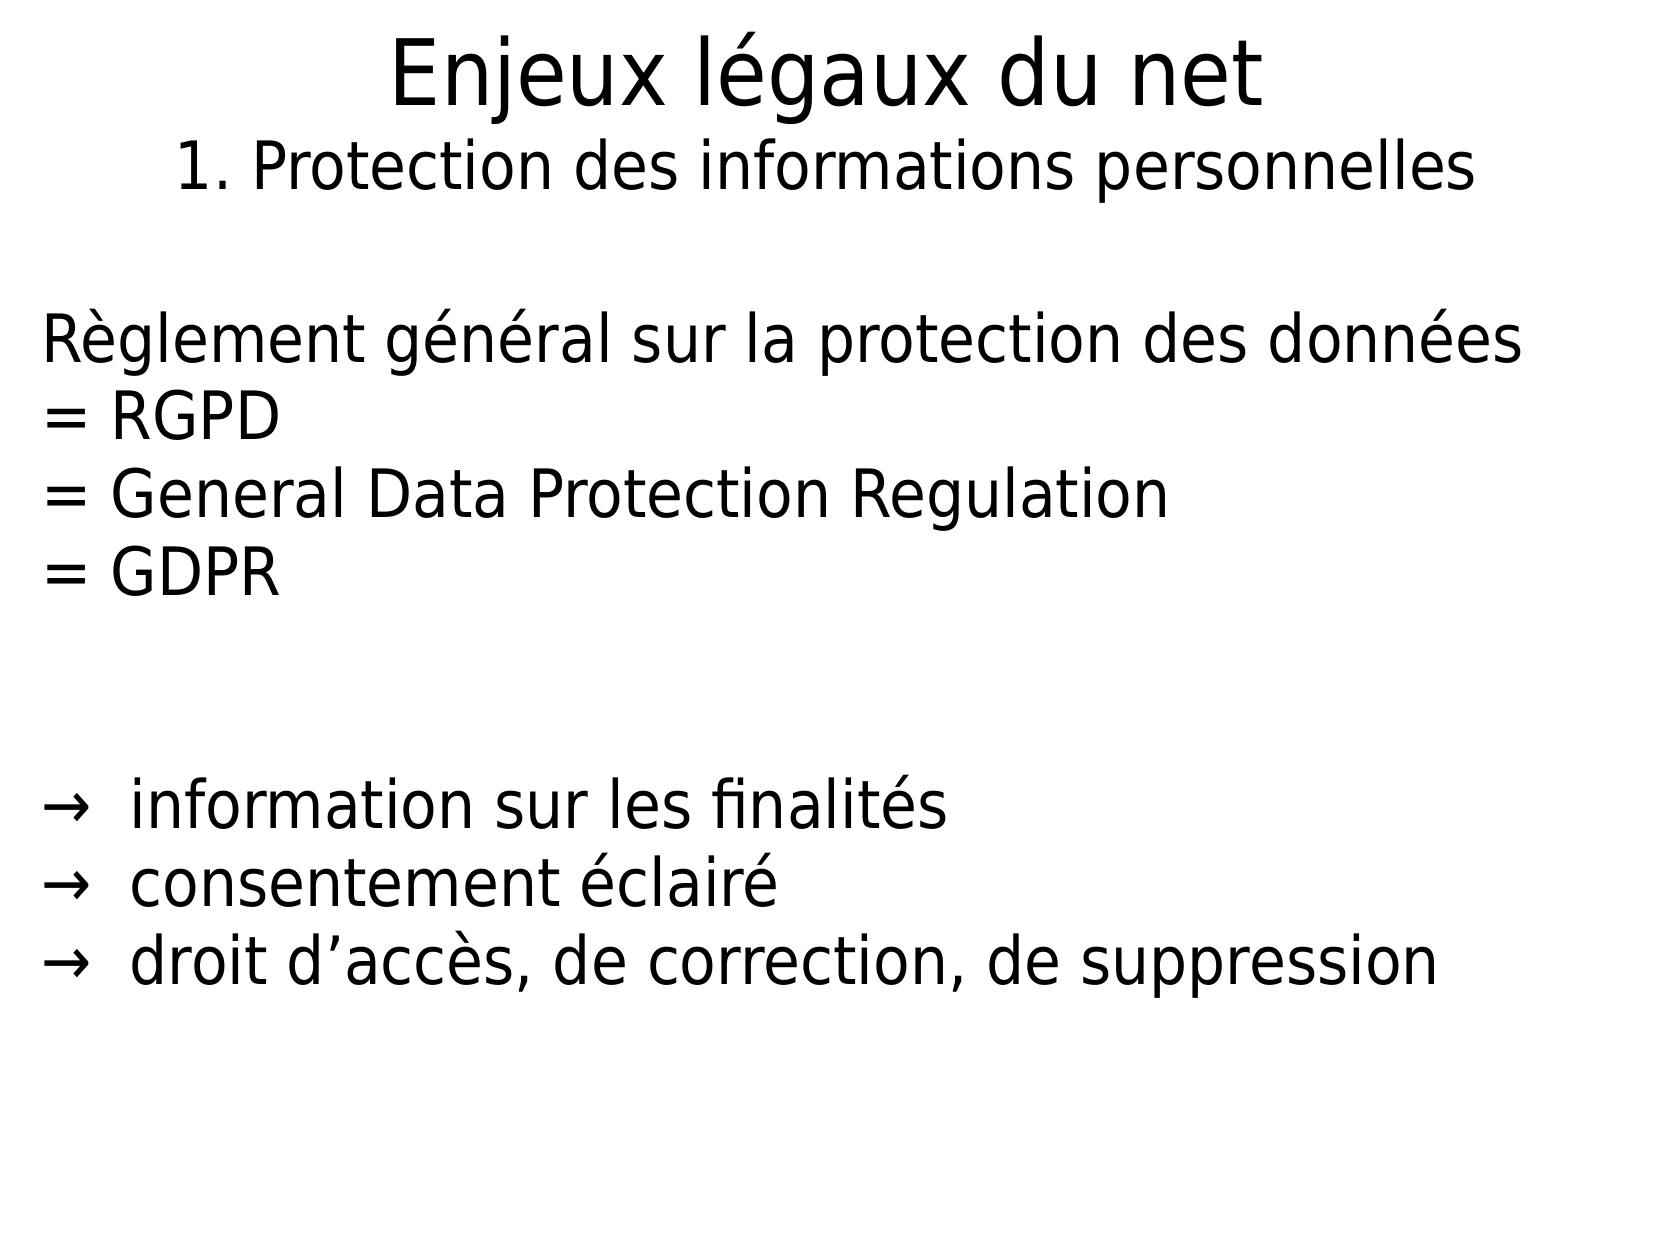

# Enjeux légaux du net 1. Protection des informations personnelles
Règlement général sur la protection des données
= RGPD
= General Data Protection Regulation
= GDPR
→ information sur les finalités
→ consentement éclairé
→ droit d’accès, de correction, de suppression